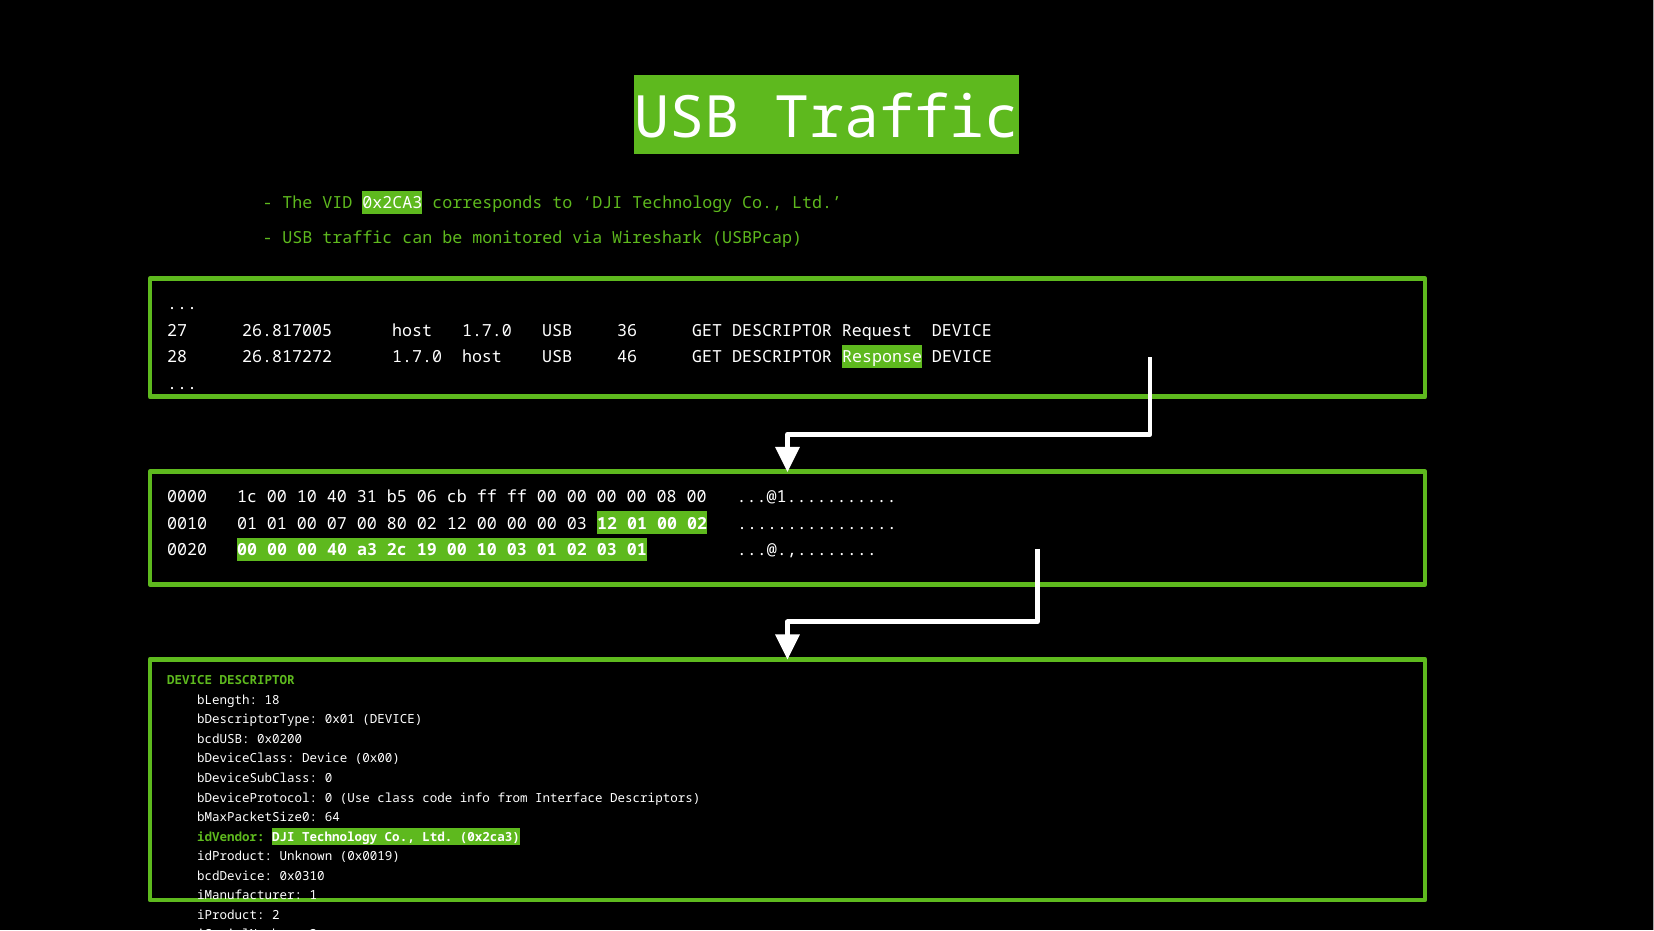

# USB Traffic
- The VID 0x2CA3 corresponds to ‘DJI Technology Co., Ltd.’
- USB traffic can be monitored via Wireshark (USBPcap)
...
27	26.817005	host 1.7.0	USB	36	GET DESCRIPTOR Request DEVICE
28	26.817272	1.7.0 host	USB	46	GET DESCRIPTOR Response DEVICE
...
0000 1c 00 10 40 31 b5 06 cb ff ff 00 00 00 00 08 00 ...@1...........
0010 01 01 00 07 00 80 02 12 00 00 00 03 12 01 00 02 ................
0020 00 00 00 40 a3 2c 19 00 10 03 01 02 03 01 ...@.,........
DEVICE DESCRIPTOR
 bLength: 18
 bDescriptorType: 0x01 (DEVICE)
 bcdUSB: 0x0200
 bDeviceClass: Device (0x00)
 bDeviceSubClass: 0
 bDeviceProtocol: 0 (Use class code info from Interface Descriptors)
 bMaxPacketSize0: 64
 idVendor: DJI Technology Co., Ltd. (0x2ca3)
 idProduct: Unknown (0x0019)
 bcdDevice: 0x0310
 iManufacturer: 1
 iProduct: 2
 iSerialNumber: 3
 bNumConfigurations: 1